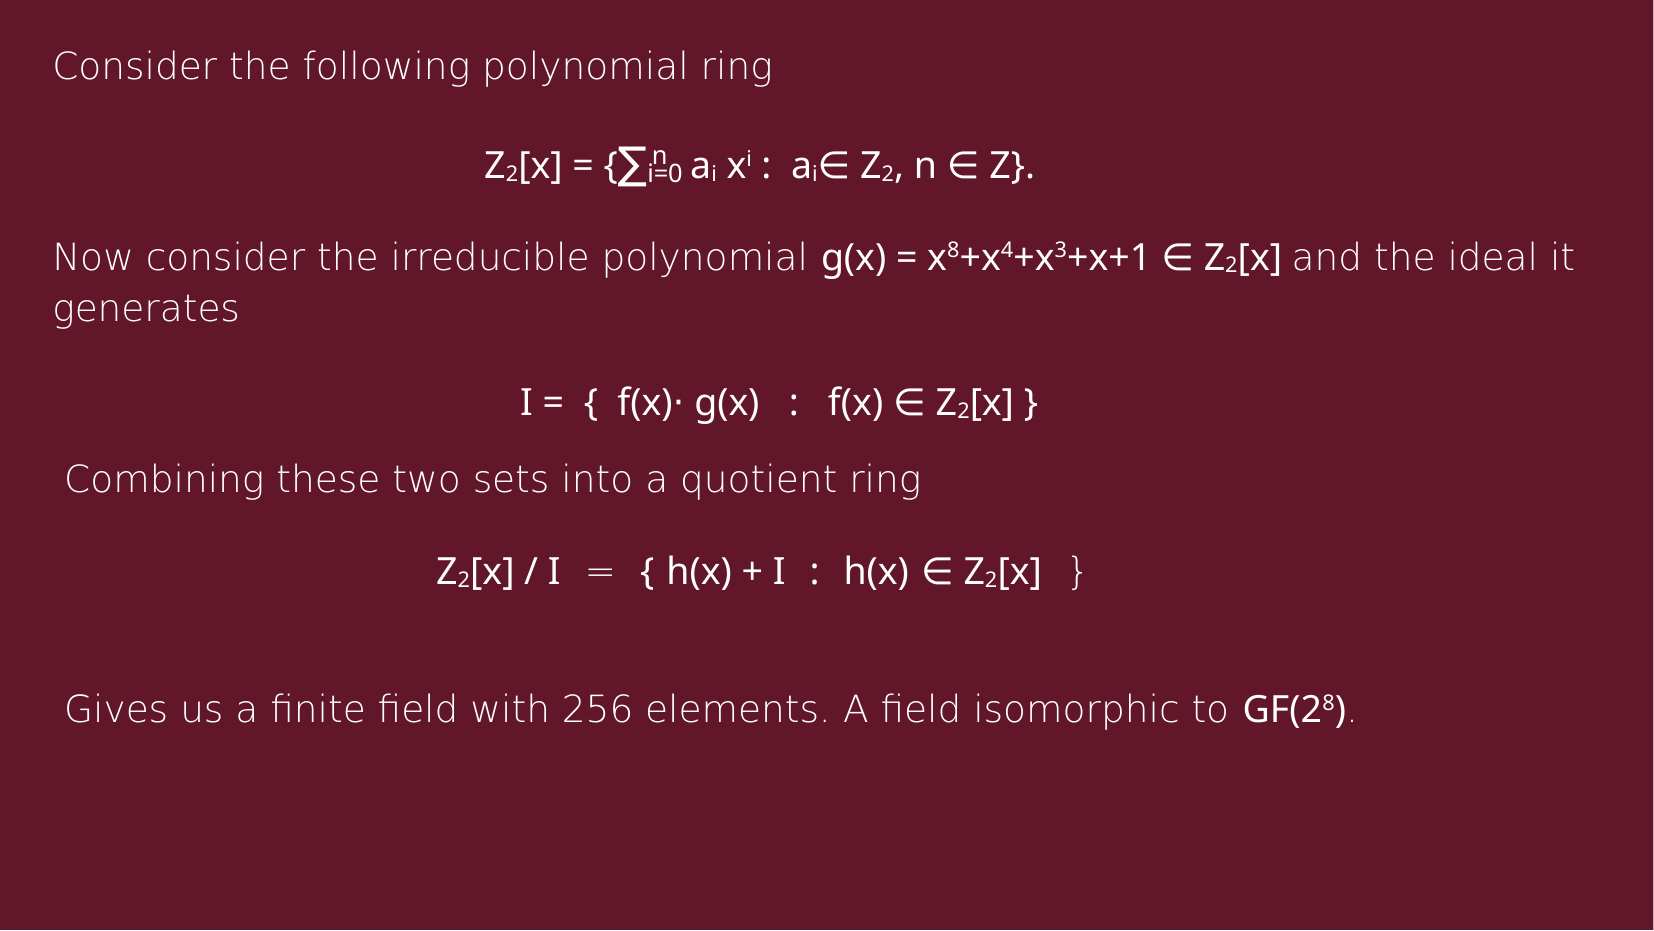

Consider the following polynomial ring
 Z2[x] = {∑i=0 n ai xi : ai∈ Z2, n ∈ Z}.
Now consider the irreducible polynomial g(x) = x8+x4+x3+x+1 ∈ Z2[x] and the ideal it generates
 I = { f(x)⋅ g(x) : f(x) ∈ Z2[x] }
 Combining these two sets into a quotient ring
 Z2[x] / I = { h(x) + I : h(x) ∈ Z2[x] }
 Gives us a finite field with 256 elements. A field isomorphic to GF(28).